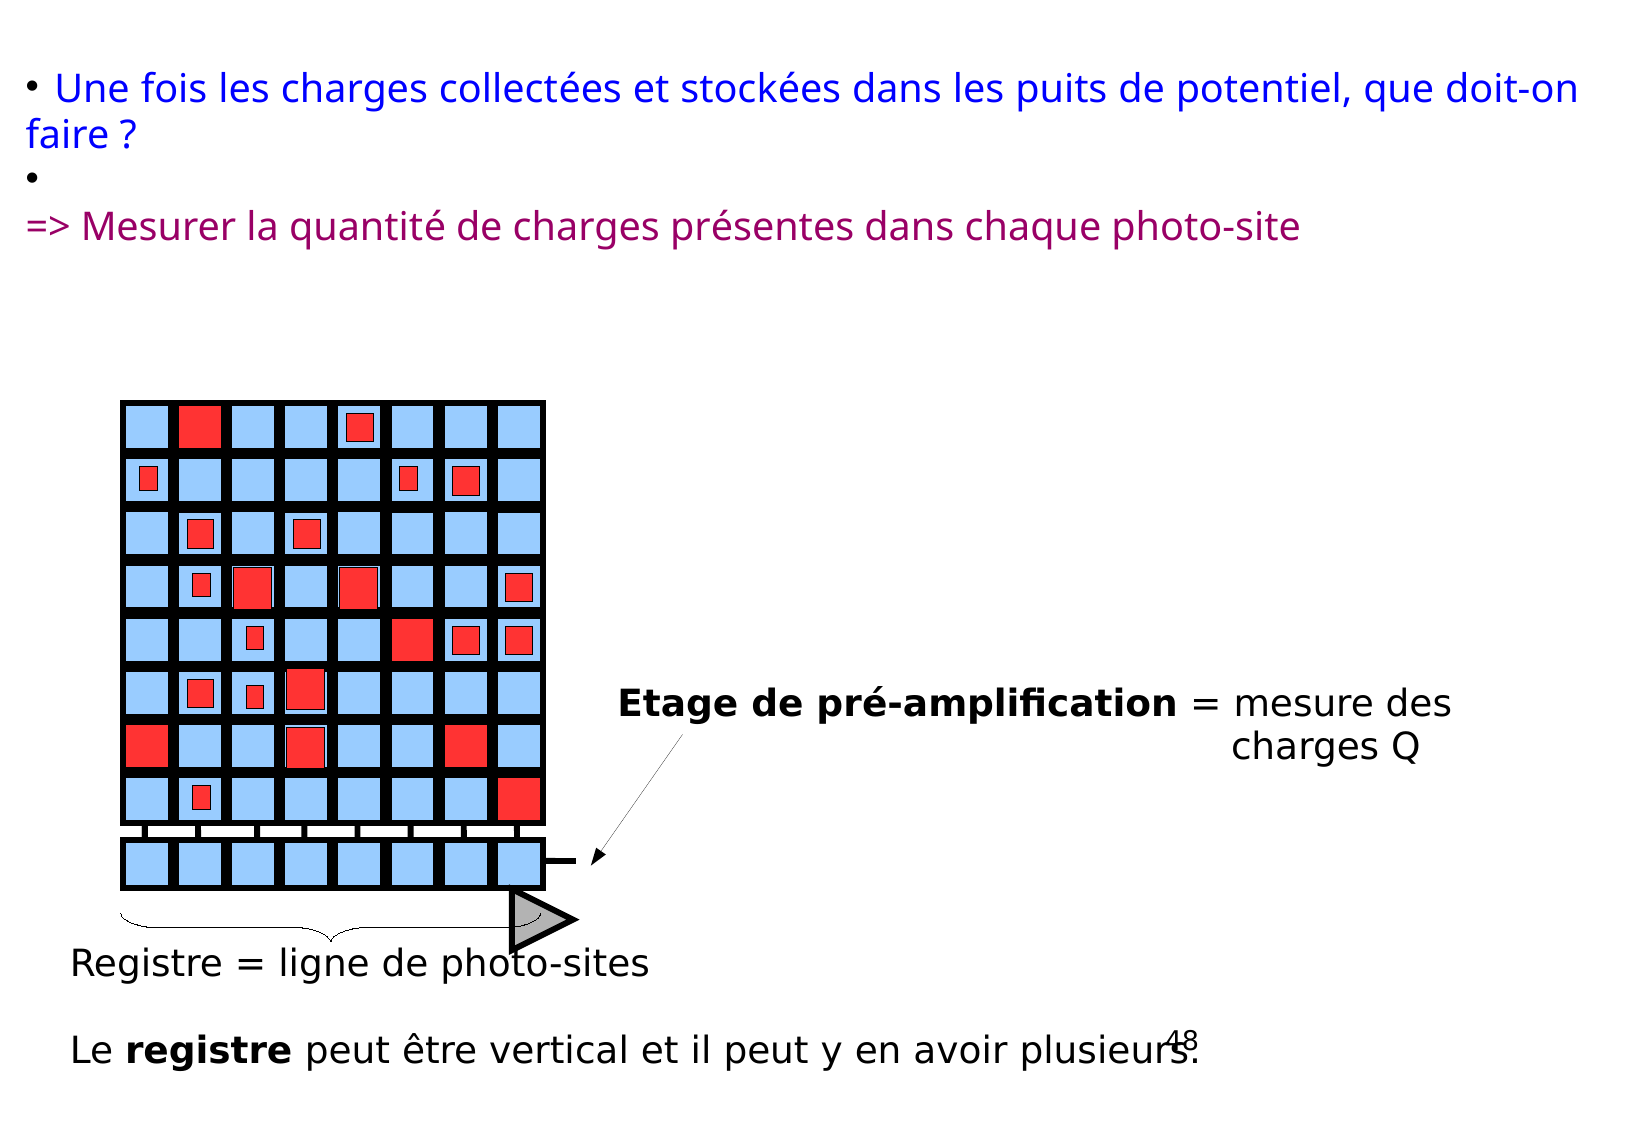

Une fois les charges collectées et stockées dans les puits de potentiel, que doit-on faire ?
=> Mesurer la quantité de charges présentes dans chaque photo-site
Etage de pré-amplification = mesure des
								 charges Q
Registre = ligne de photo-sites
Le registre peut être vertical et il peut y en avoir plusieurs.
23